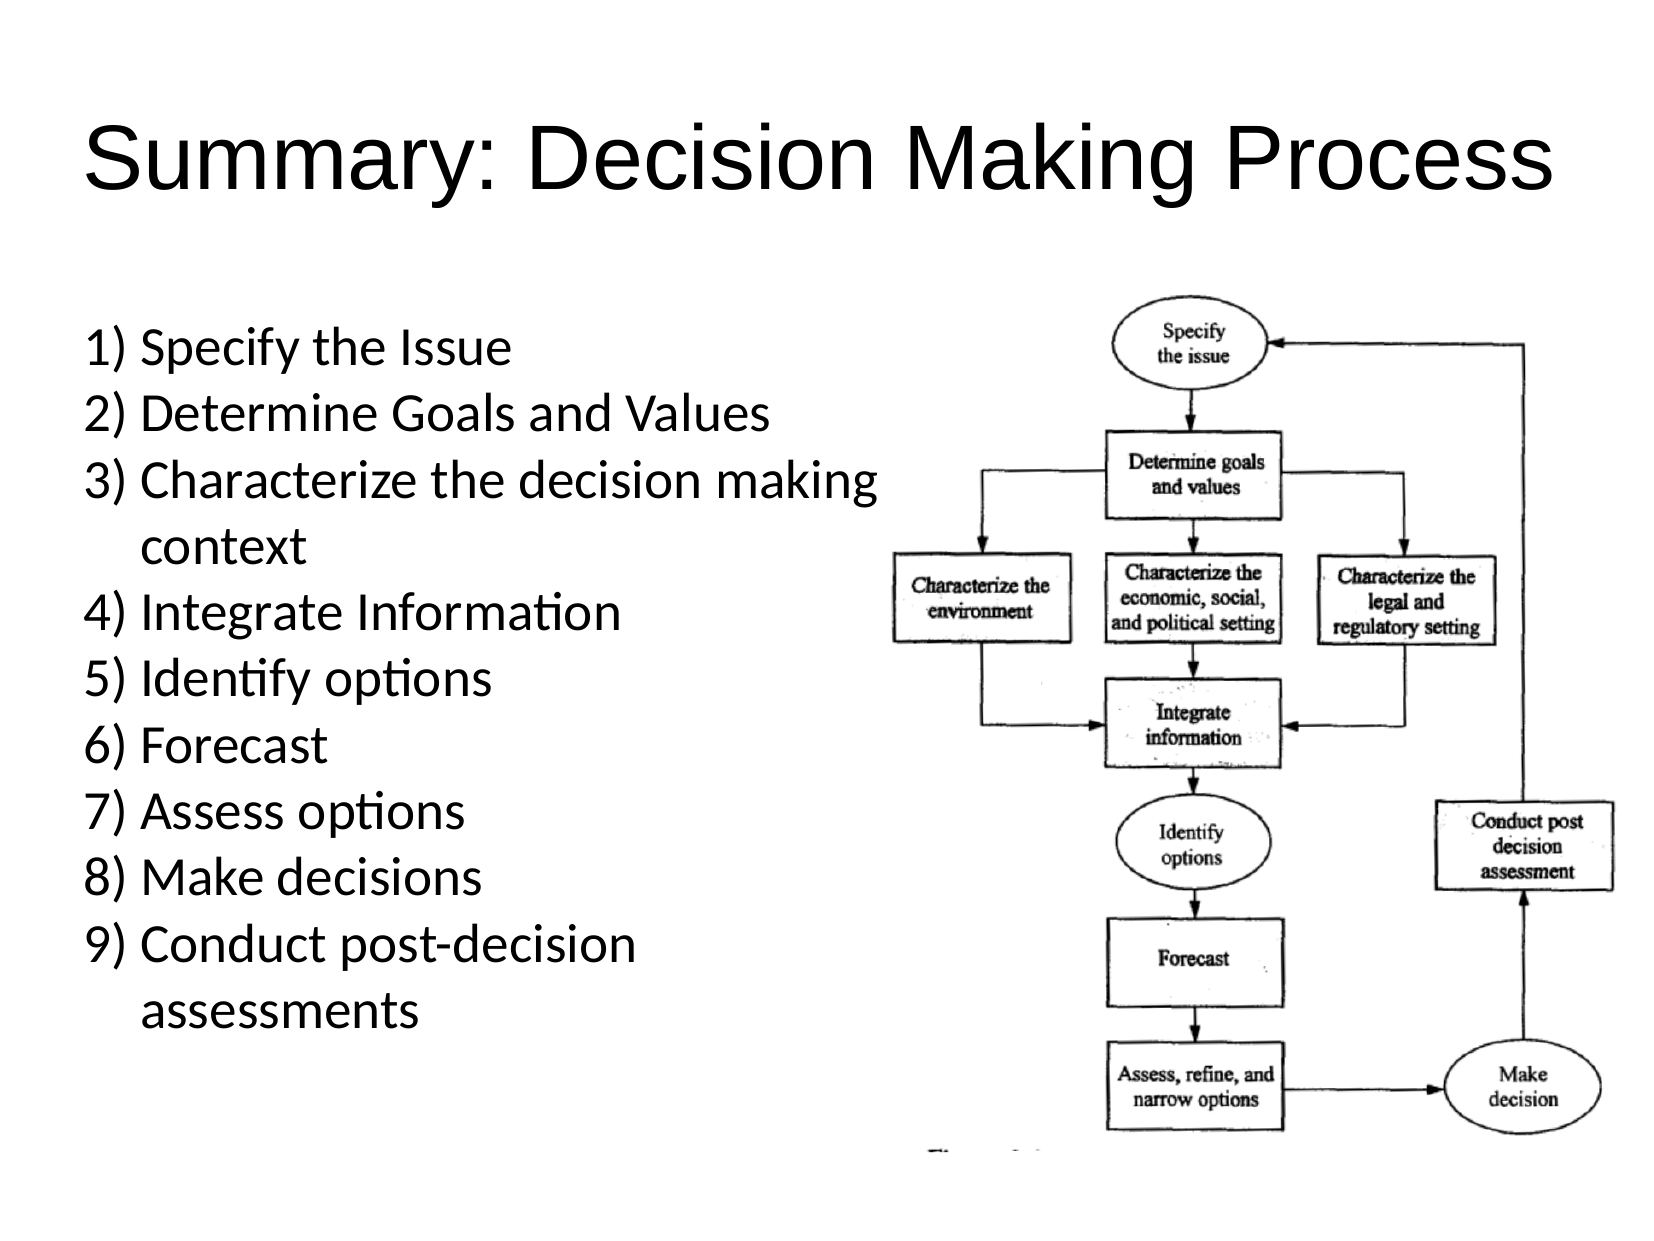

# Summary: Decision Making Process
Specify the Issue
Determine Goals and Values
Characterize the decision making context
Integrate Information
Identify options
Forecast
Assess options
Make decisions
Conduct post-decision assessments